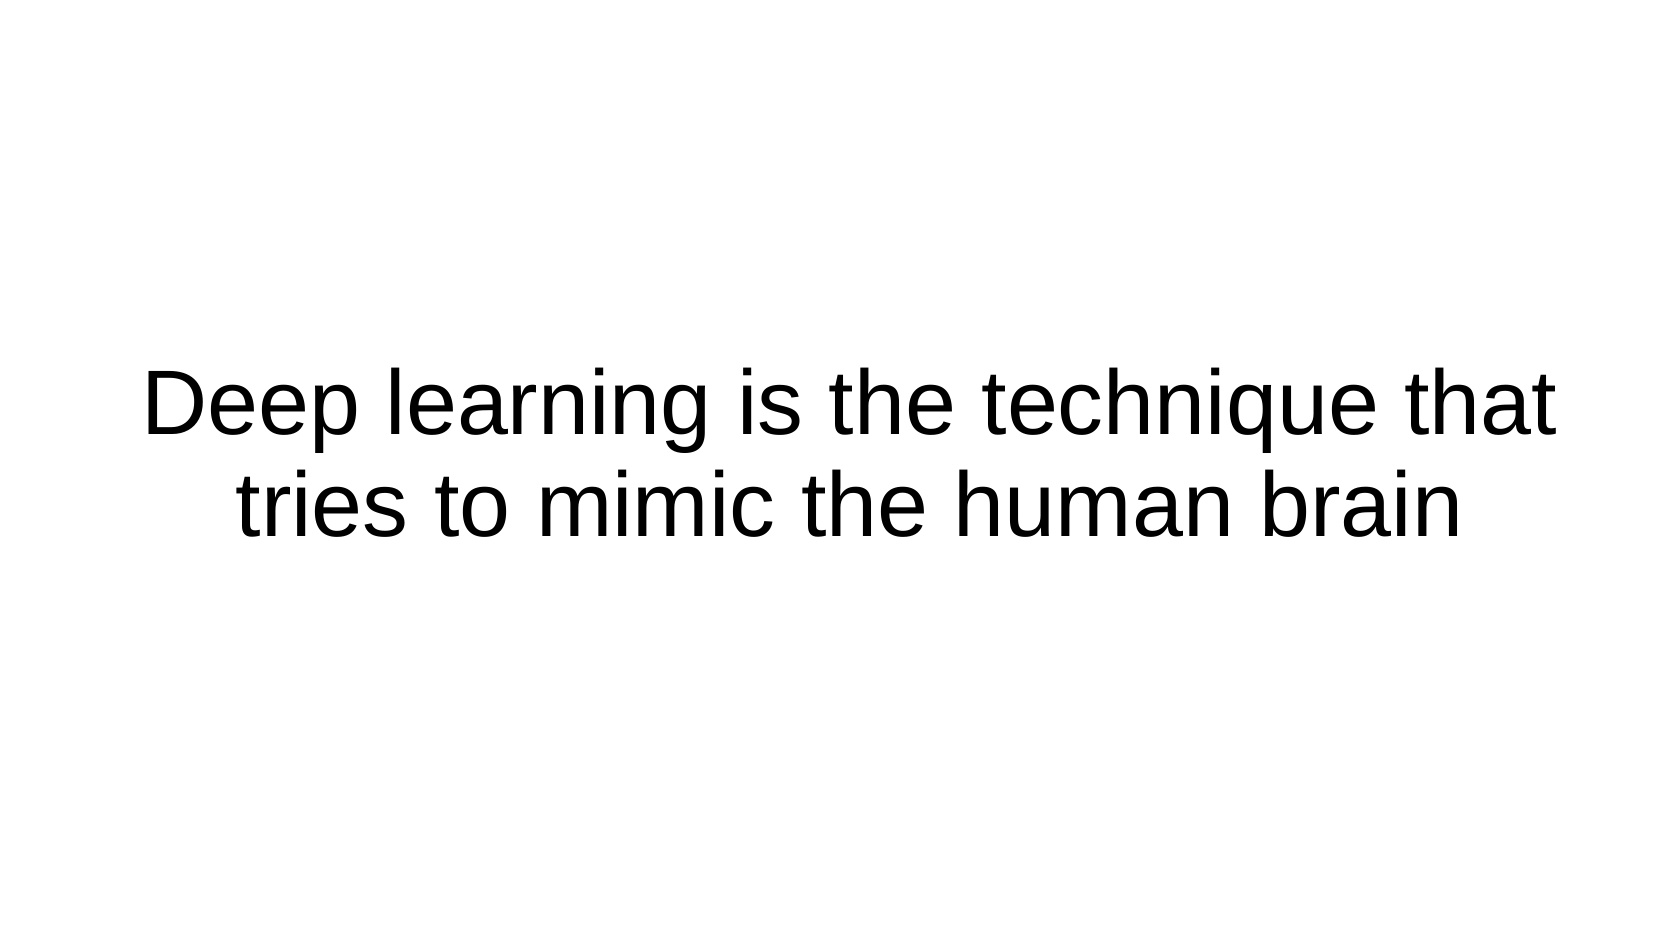

# Deep learning is the technique that tries to mimic the human brain